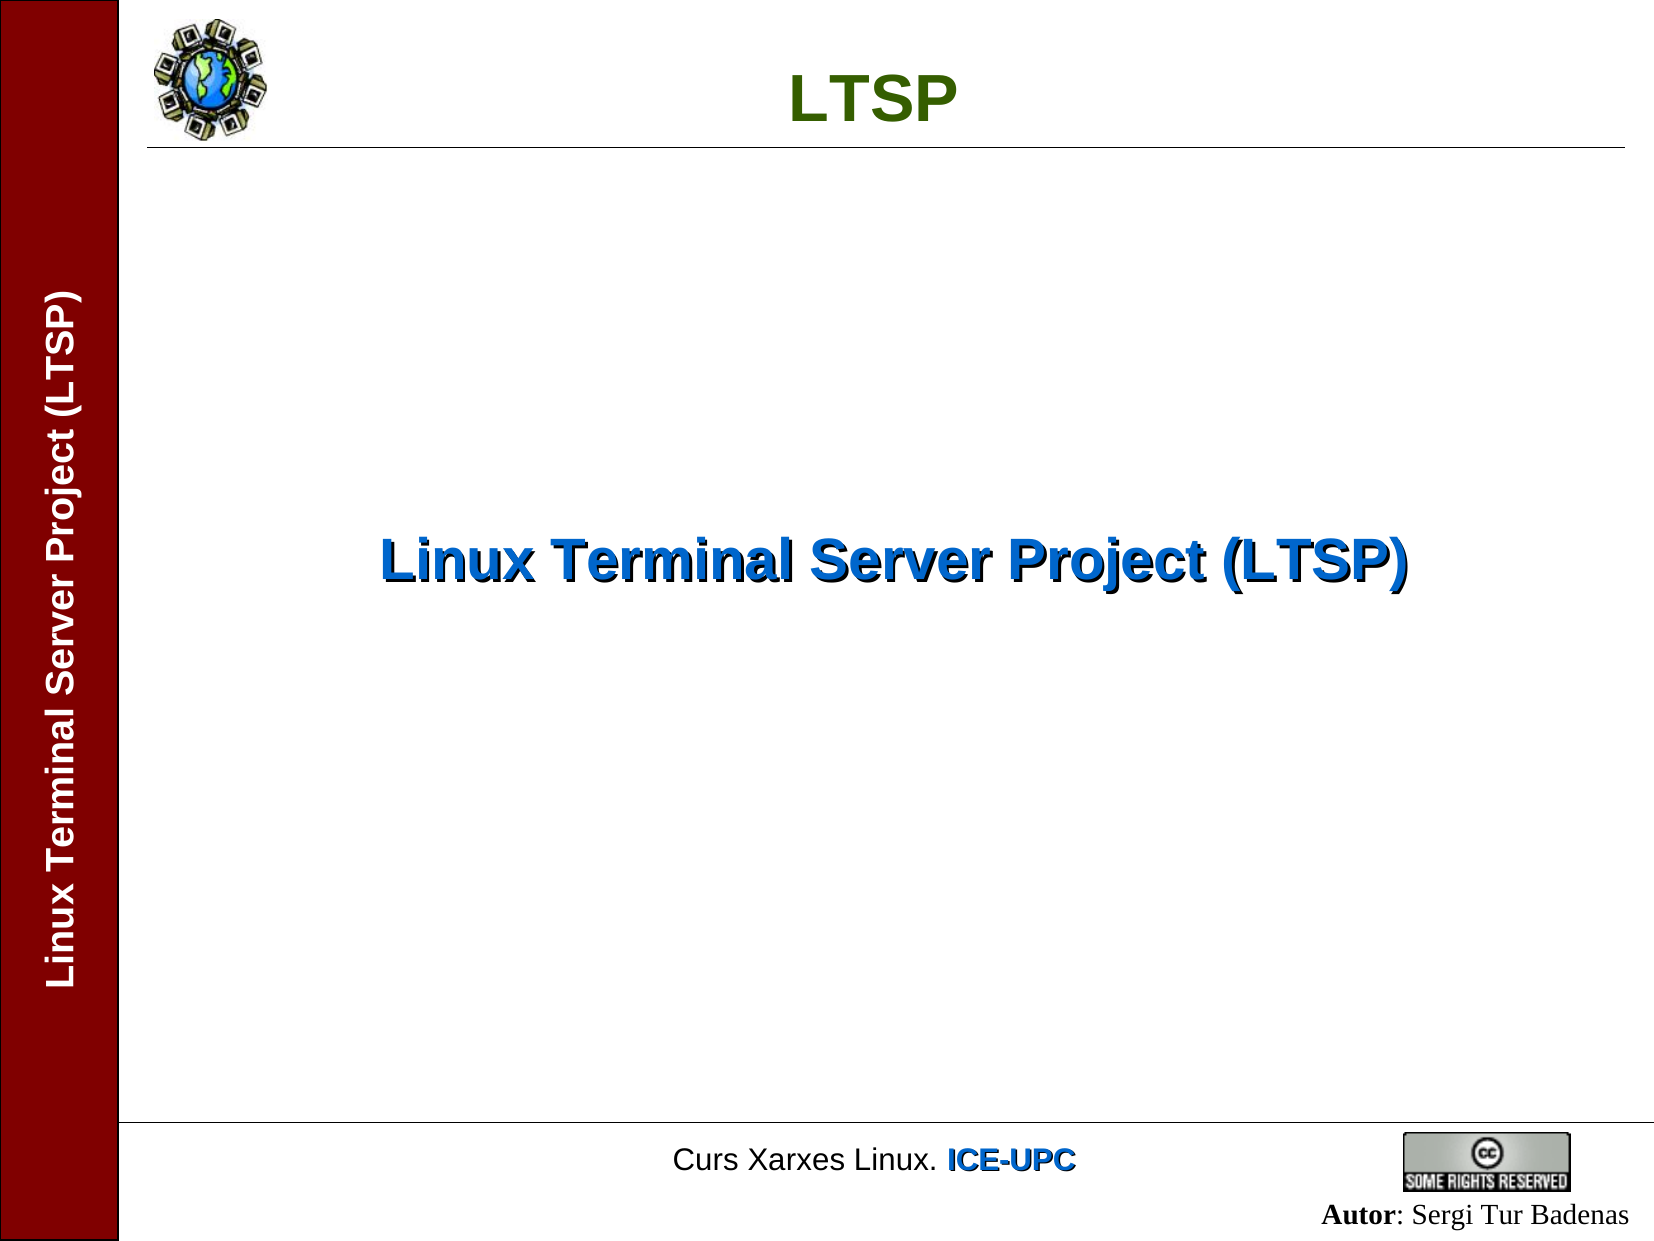

# LTSP
Linux Terminal Server Project (LTSP)